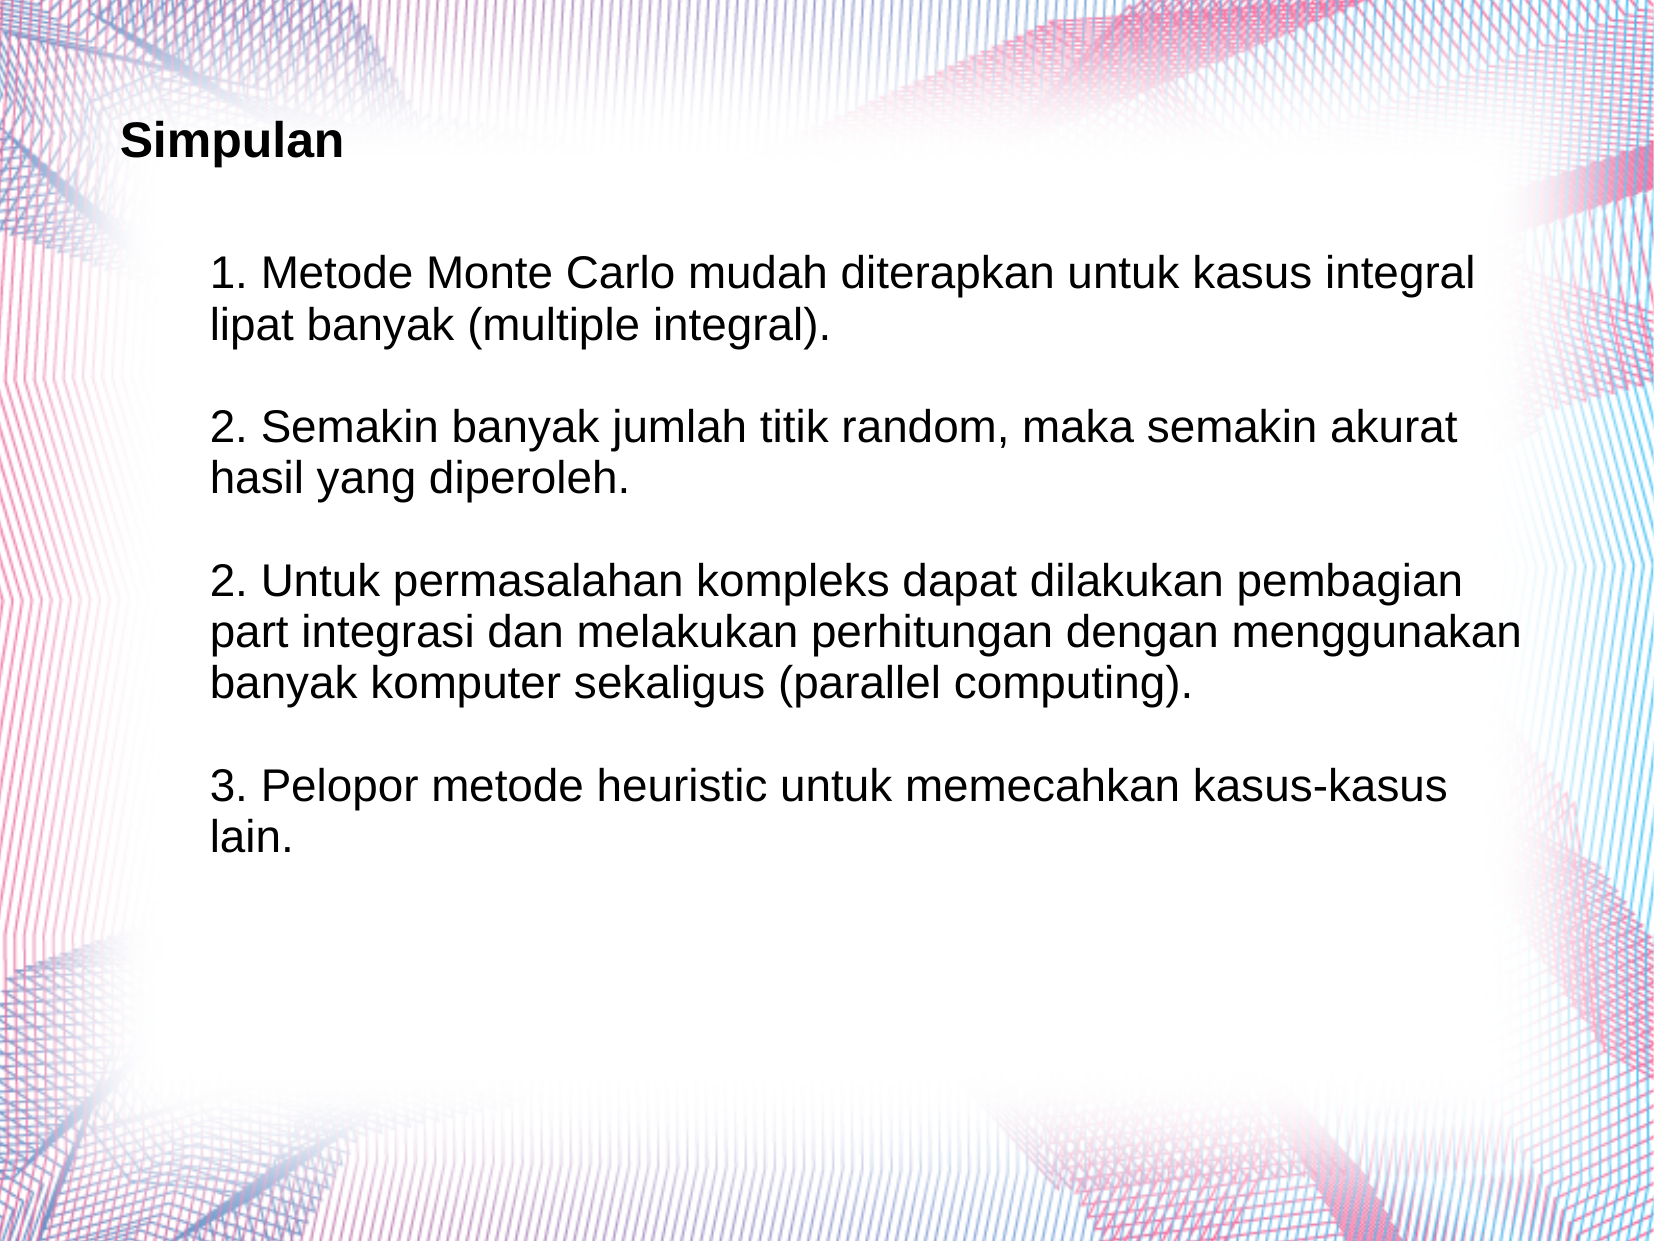

Simpulan
1. Metode Monte Carlo mudah diterapkan untuk kasus integral lipat banyak (multiple integral).
2. Semakin banyak jumlah titik random, maka semakin akurat hasil yang diperoleh.
2. Untuk permasalahan kompleks dapat dilakukan pembagian part integrasi dan melakukan perhitungan dengan menggunakan banyak komputer sekaligus (parallel computing).
3. Pelopor metode heuristic untuk memecahkan kasus-kasus lain.